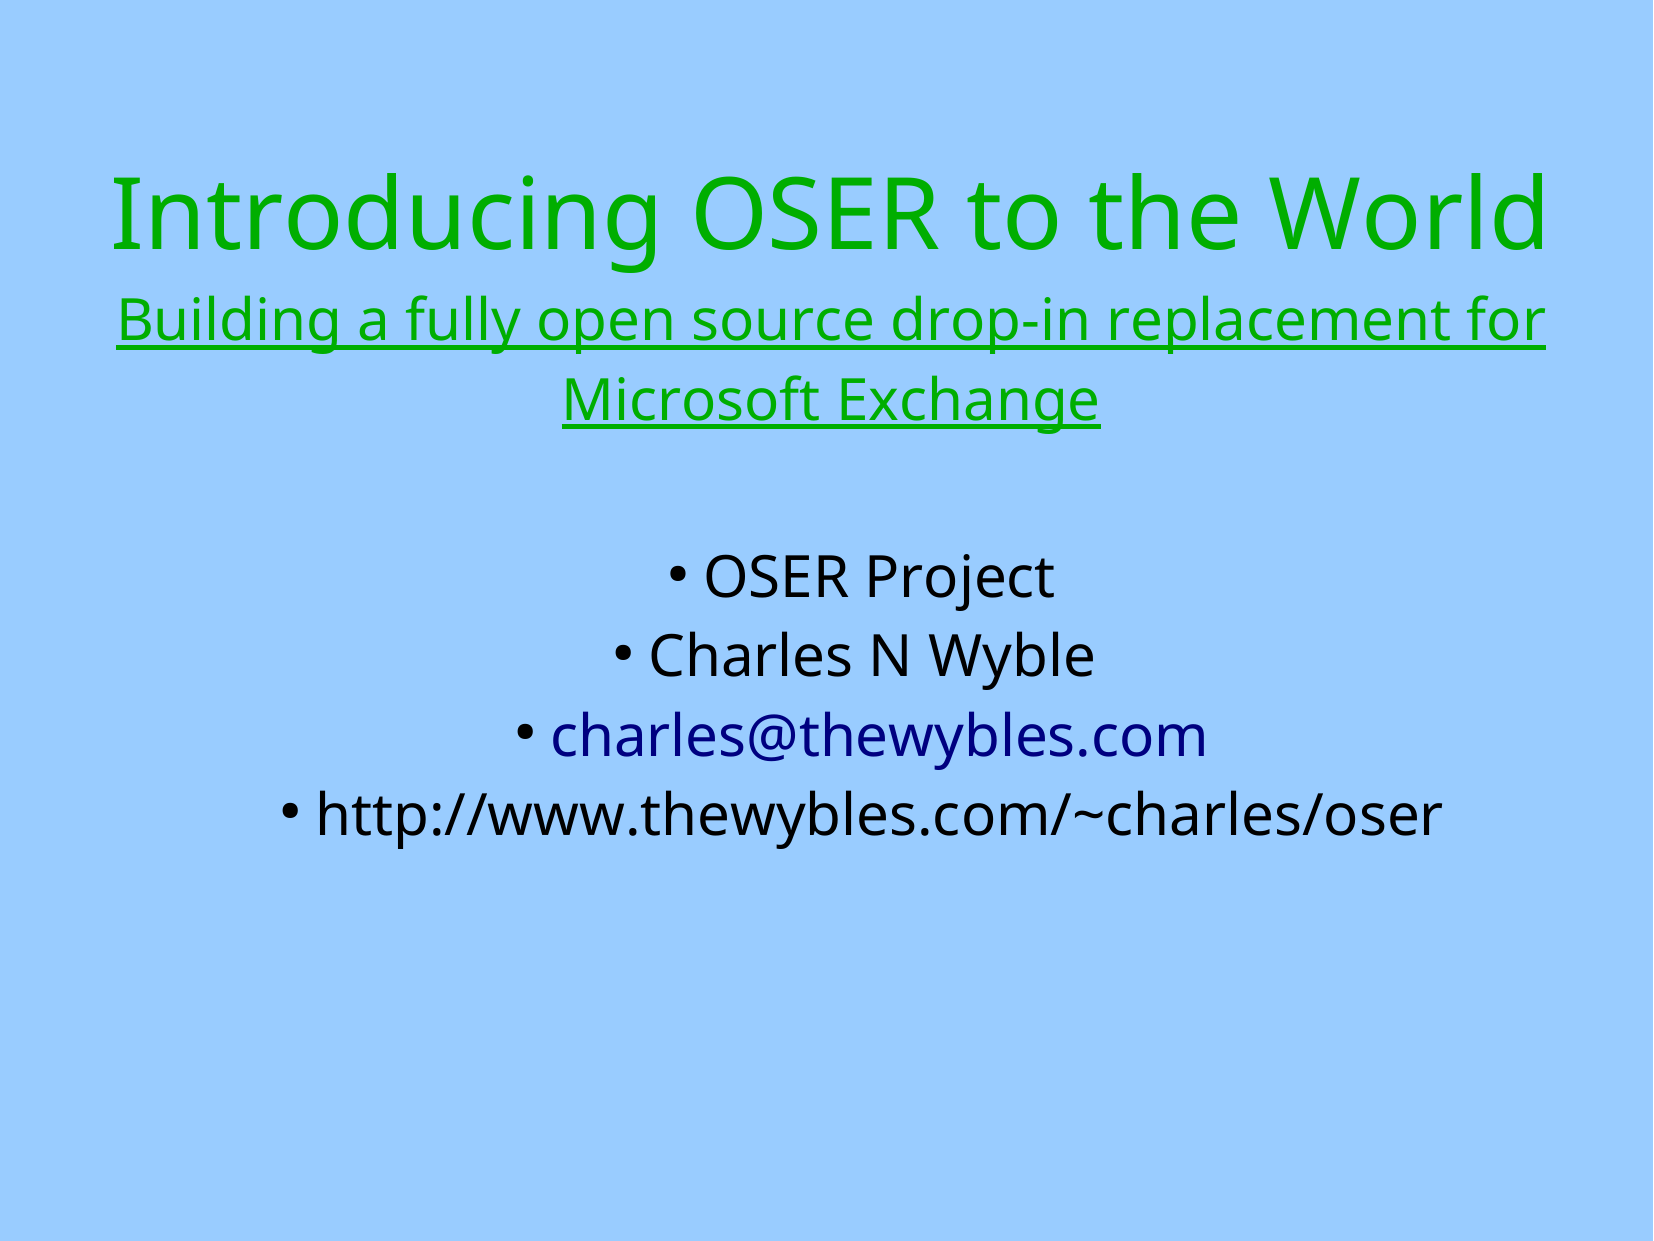

# Introducing OSER to the World Building a fully open source drop-in replacement for Microsoft Exchange
OSER Project
Charles N Wyble
charles@thewybles.com
http://www.thewybles.com/~charles/oser